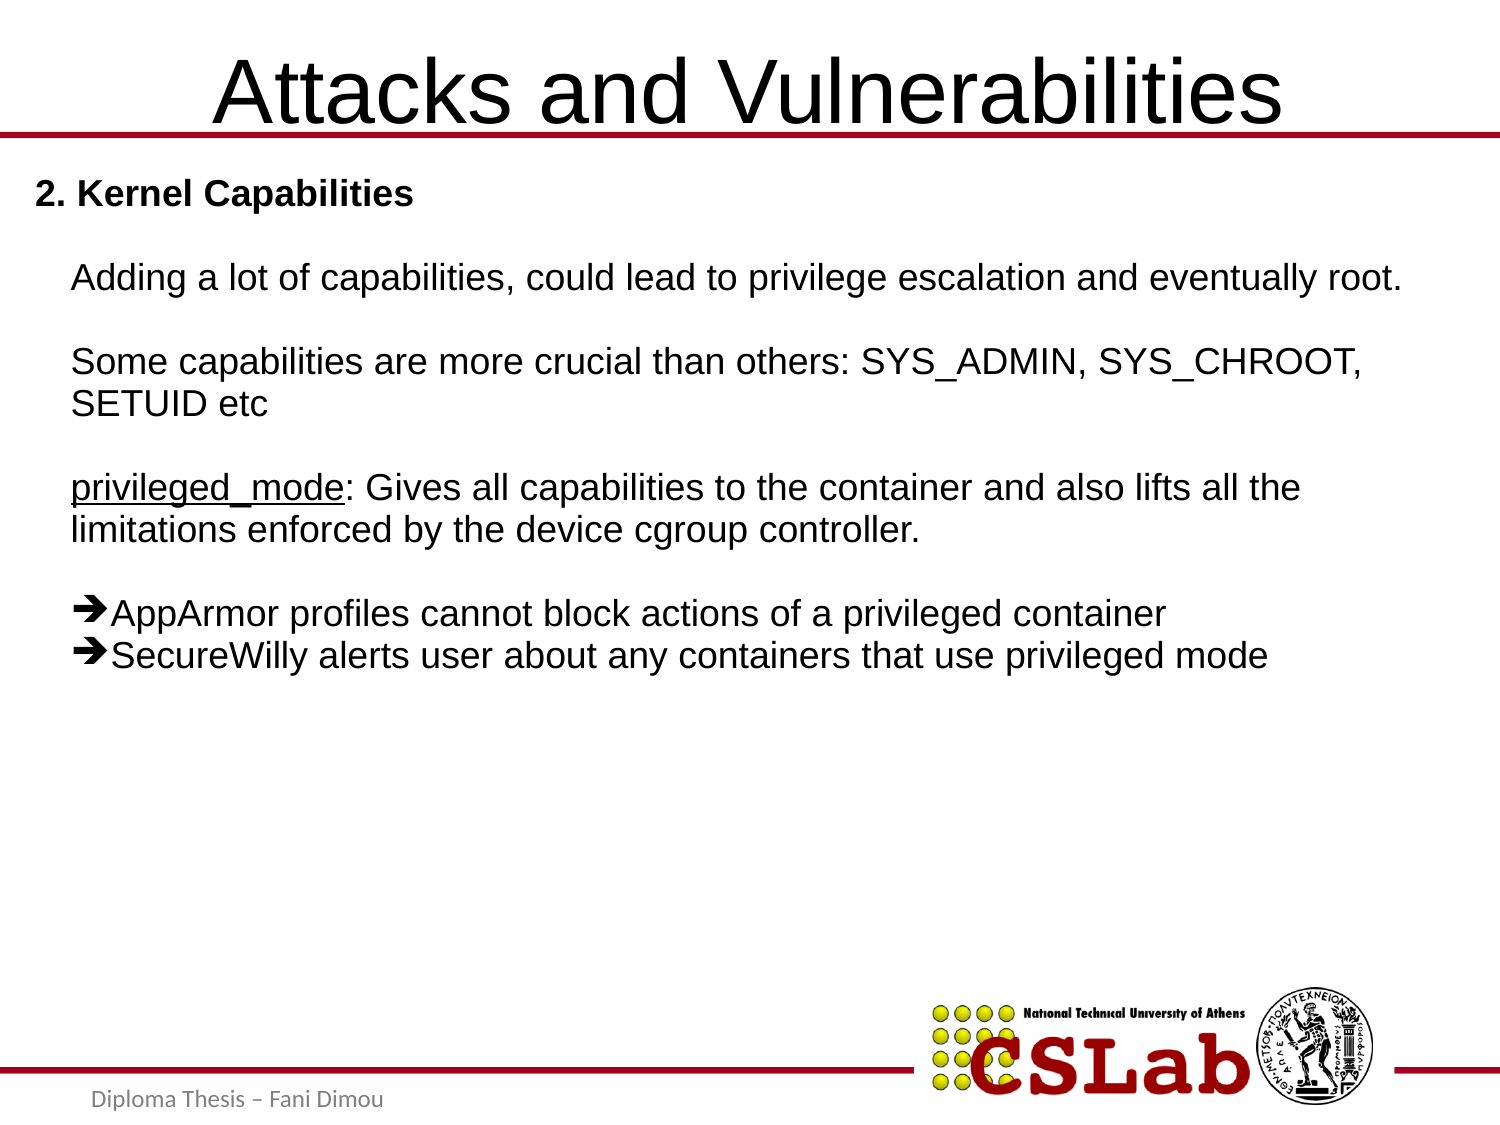

Attacks and Vulnerabilities
2. Kernel Capabilities
Adding a lot of capabilities, could lead to privilege escalation and eventually root.
Some capabilities are more crucial than others: SYS_ADMIN, SYS_CHROOT, SETUID etc
privileged_mode: Gives all capabilities to the container and also lifts all the limitations enforced by the device cgroup controller.
AppArmor profiles cannot block actions of a privileged container
SecureWilly alerts user about any containers that use privileged mode